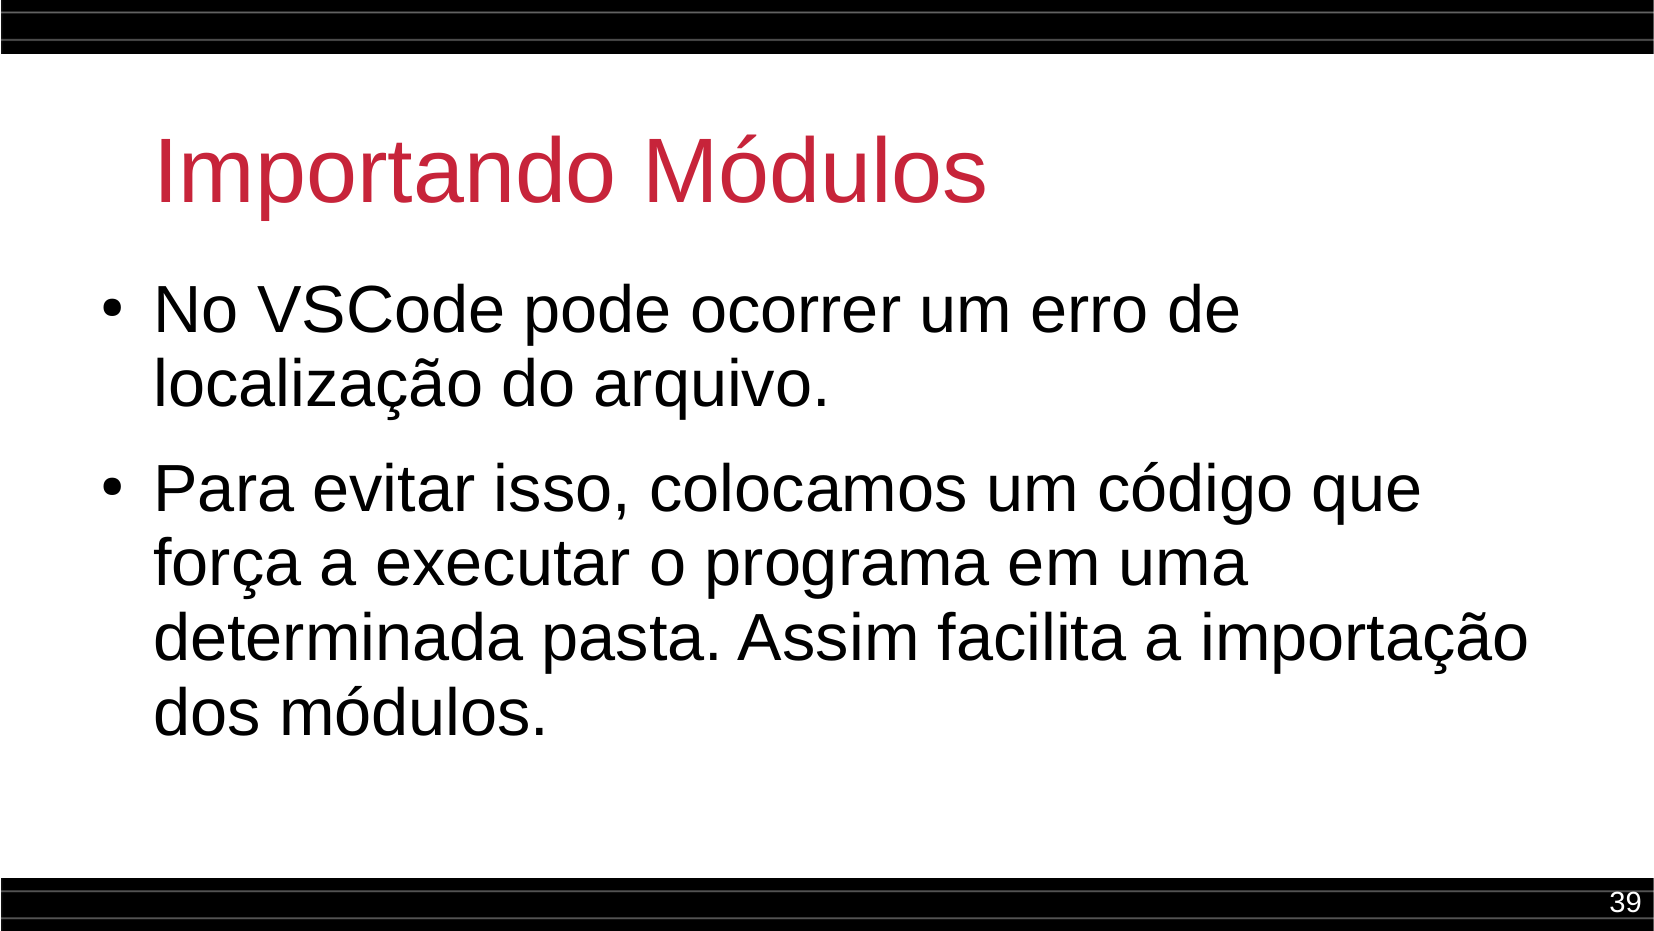

# Importando Módulos
No VSCode pode ocorrer um erro de localização do arquivo.
Para evitar isso, colocamos um código que força a executar o programa em uma determinada pasta. Assim facilita a importação dos módulos.